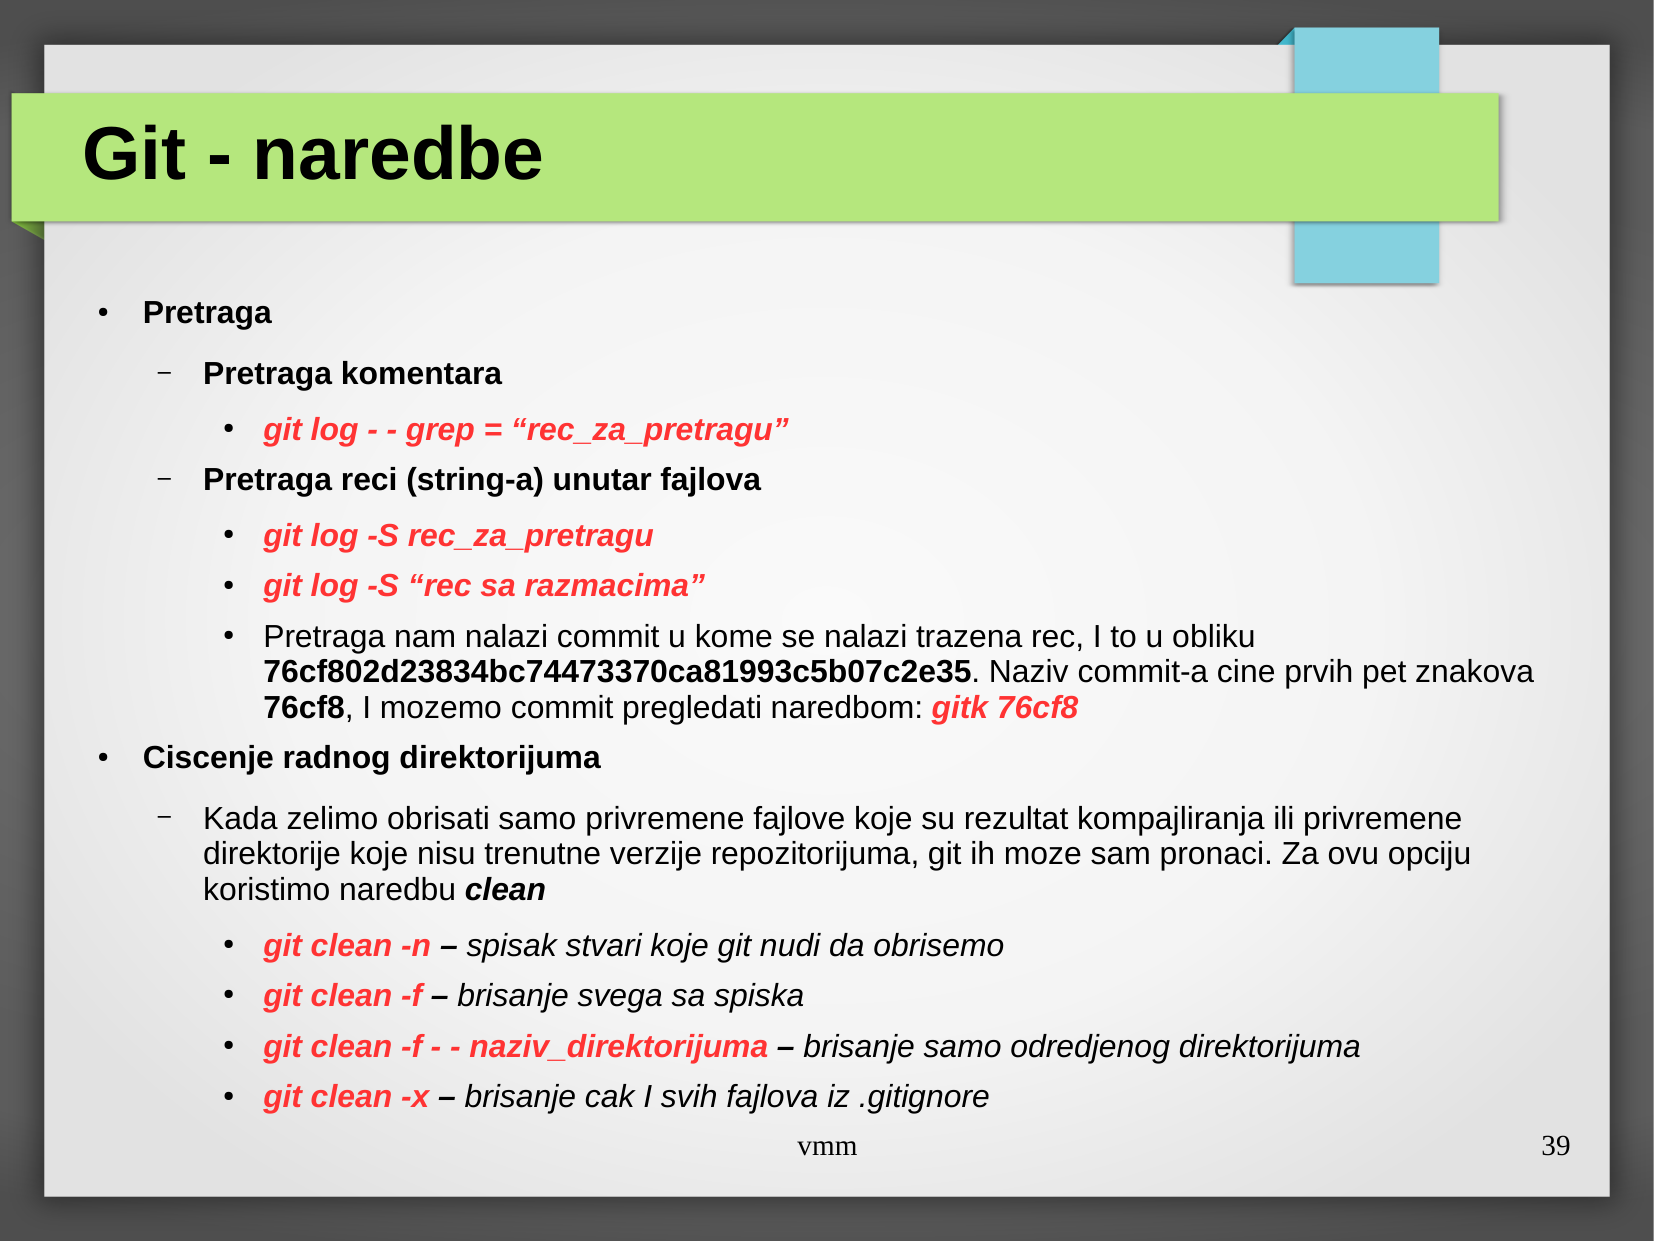

Git - naredbe
# Pretraga
Pretraga komentara
git log - - grep = “rec_za_pretragu”
Pretraga reci (string-a) unutar fajlova
git log -S rec_za_pretragu
git log -S “rec sa razmacima”
Pretraga nam nalazi commit u kome se nalazi trazena rec, I to u obliku 76cf802d23834bc74473370ca81993c5b07c2e35. Naziv commit-a cine prvih pet znakova 76cf8, I mozemo commit pregledati naredbom: gitk 76cf8
Ciscenje radnog direktorijuma
Kada zelimo obrisati samo privremene fajlove koje su rezultat kompajliranja ili privremene direktorije koje nisu trenutne verzije repozitorijuma, git ih moze sam pronaci. Za ovu opciju koristimo naredbu clean
git clean -n – spisak stvari koje git nudi da obrisemo
git clean -f – brisanje svega sa spiska
git clean -f - - naziv_direktorijuma – brisanje samo odredjenog direktorijuma
git clean -x – brisanje cak I svih fajlova iz .gitignore
vmm
39